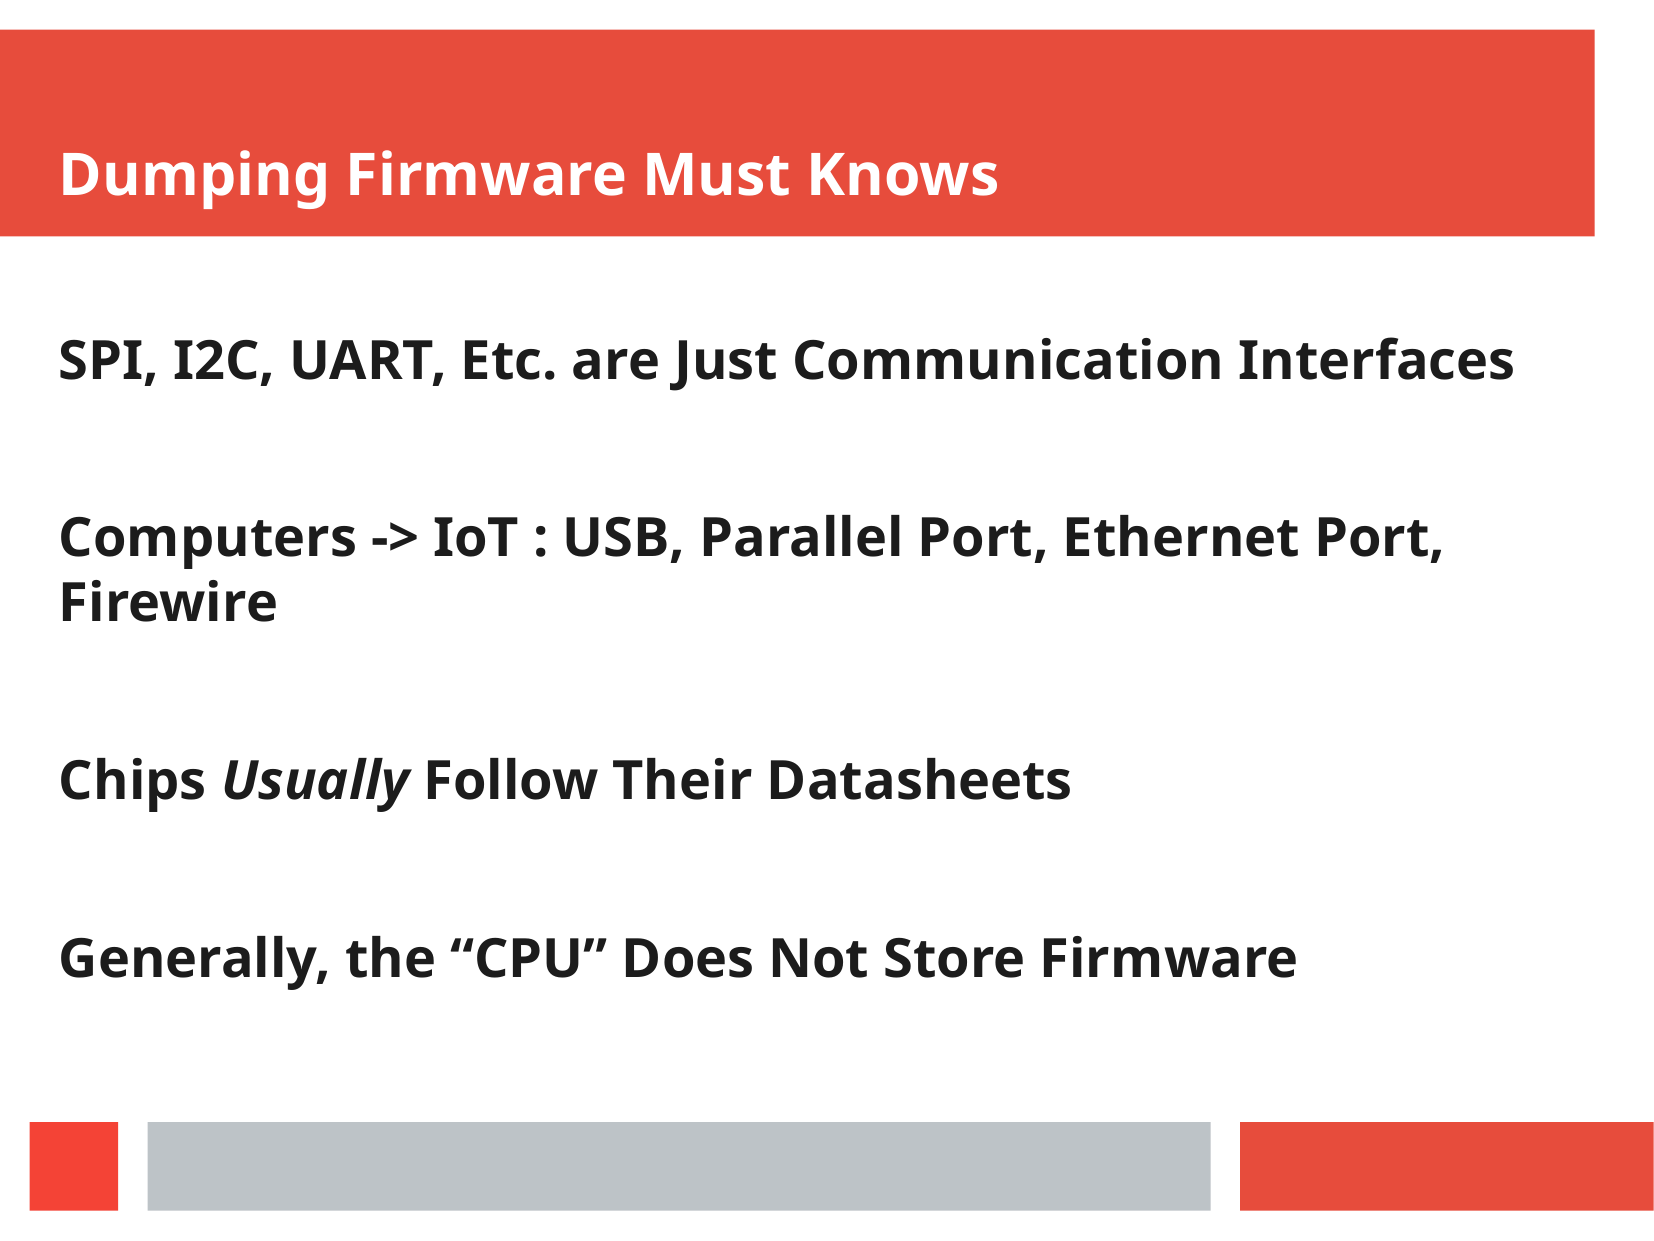

# Dumping Firmware Must Knows
SPI, I2C, UART, Etc. are Just Communication Interfaces
Computers -> IoT : USB, Parallel Port, Ethernet Port, Firewire
Chips Usually Follow Their Datasheets
Generally, the “CPU” Does Not Store Firmware